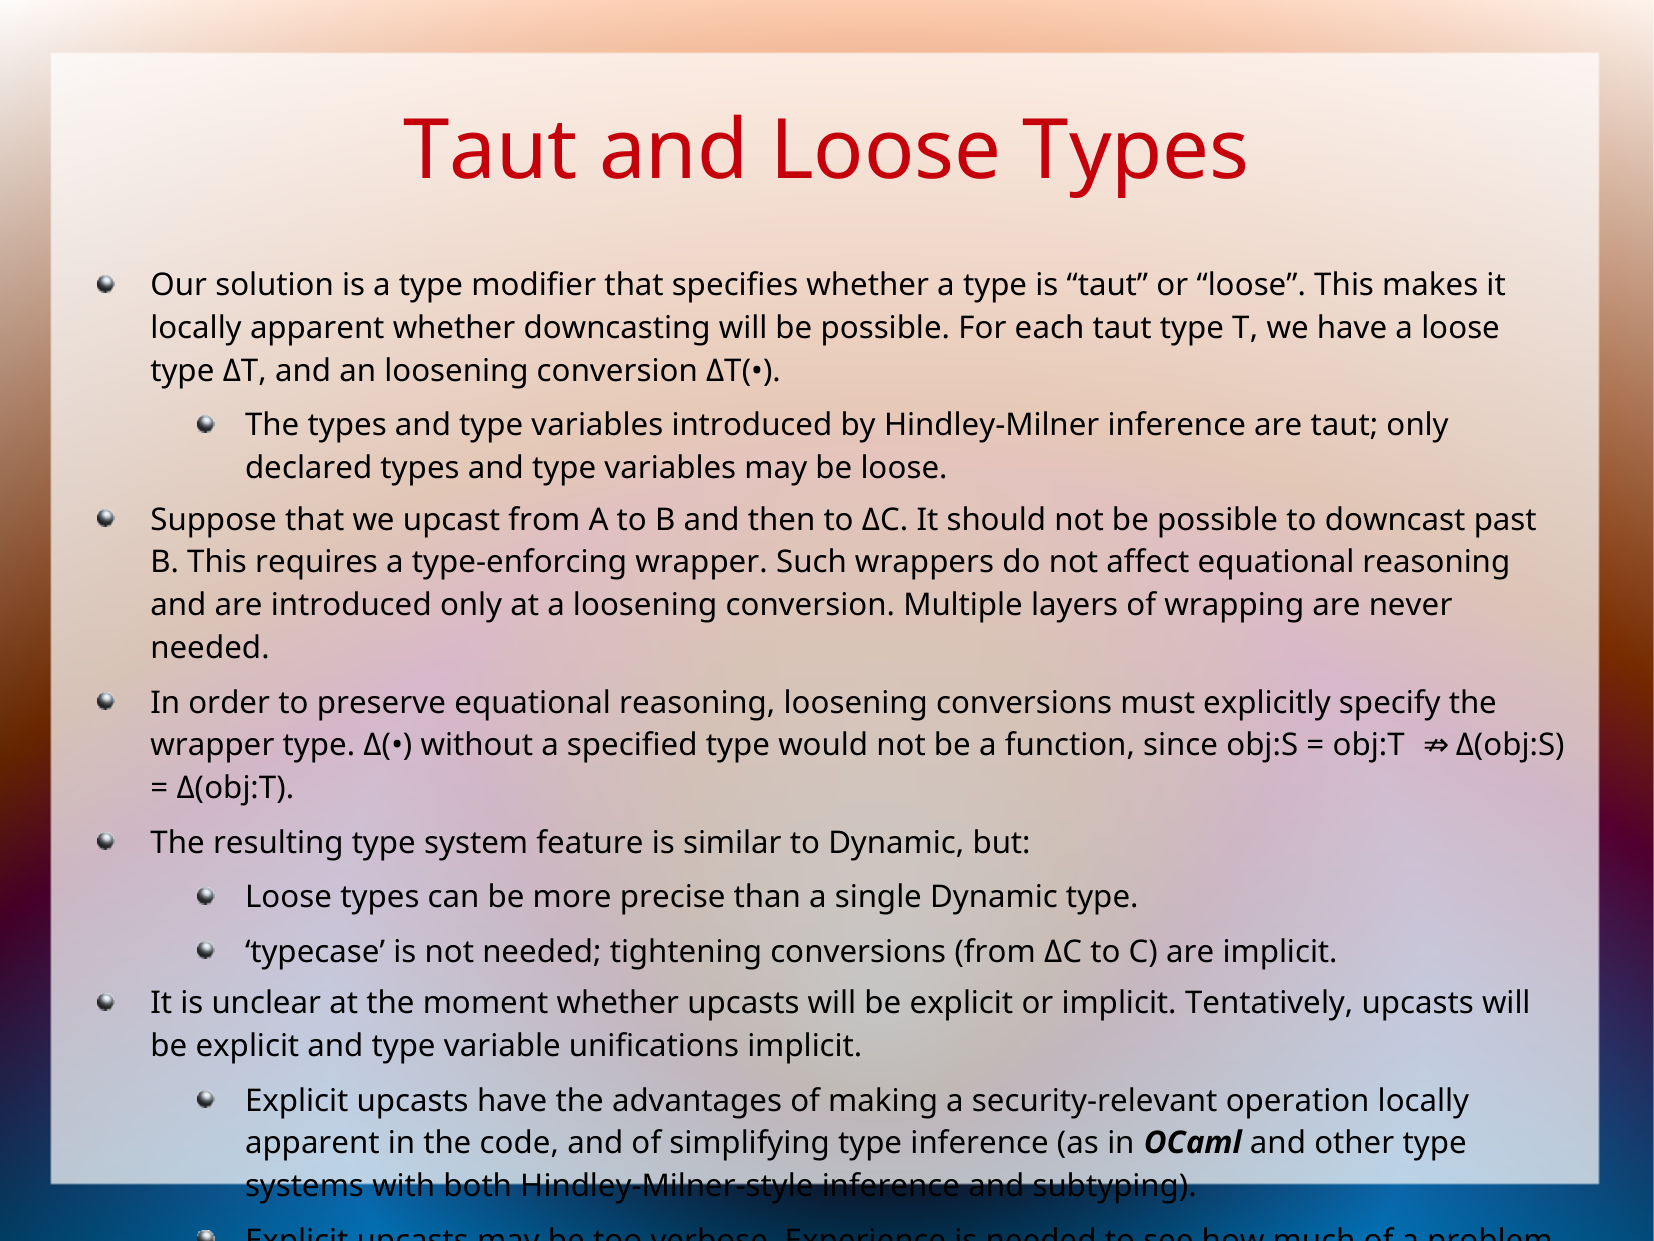

# Taut and Loose Types
Our solution is a type modifier that specifies whether a type is “taut” or “loose”. This makes it locally apparent whether downcasting will be possible. For each taut type T, we have a loose type ΔT, and an loosening conversion ΔT(•).
The types and type variables introduced by Hindley-Milner inference are taut; only declared types and type variables may be loose.
Suppose that we upcast from A to B and then to ΔC. It should not be possible to downcast past B. This requires a type-enforcing wrapper. Such wrappers do not affect equational reasoning and are introduced only at a loosening conversion. Multiple layers of wrapping are never needed.
In order to preserve equational reasoning, loosening conversions must explicitly specify the wrapper type. Δ(•) without a specified type would not be a function, since obj:S = obj:T ⇏ Δ(obj:S) = Δ(obj:T).
The resulting type system feature is similar to Dynamic, but:
Loose types can be more precise than a single Dynamic type.
‘typecase’ is not needed; tightening conversions (from ΔC to C) are implicit.
It is unclear at the moment whether upcasts will be explicit or implicit. Tentatively, upcasts will be explicit and type variable unifications implicit.
Explicit upcasts have the advantages of making a security-relevant operation locally apparent in the code, and of simplifying type inference (as in OCaml and other type systems with both Hindley-Milner-style inference and subtyping).
Explicit upcasts may be too verbose. Experience is needed to see how much of a problem that is.